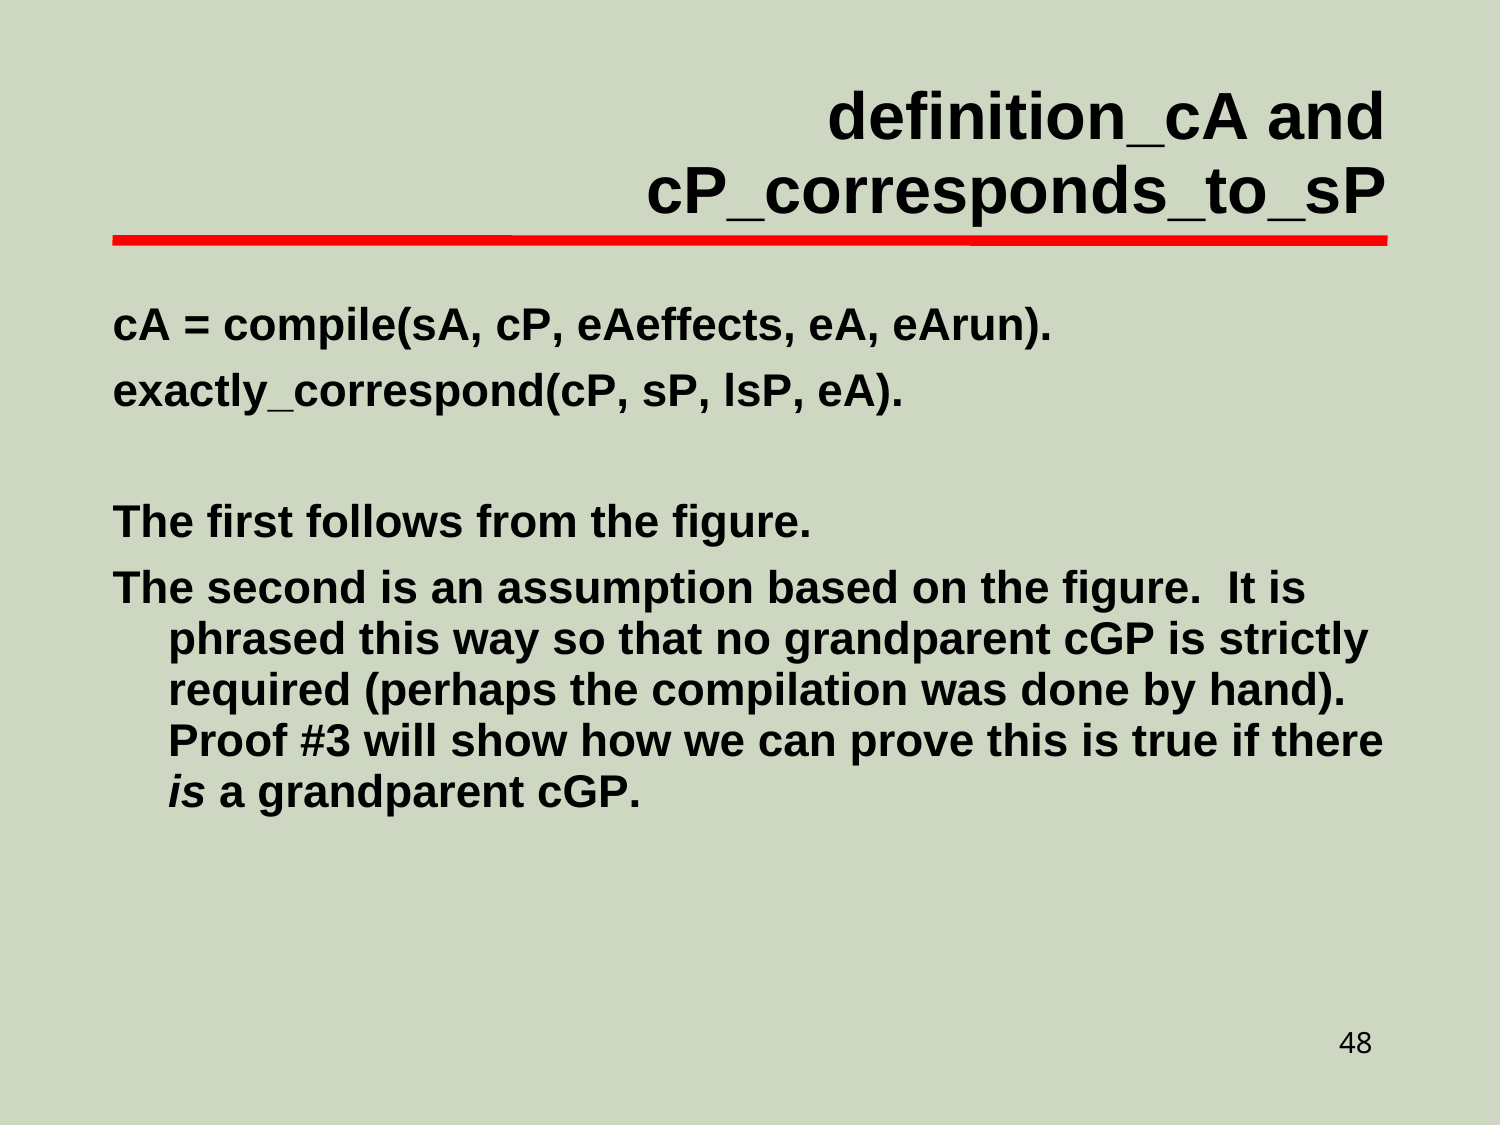

# definition_cA and cP_corresponds_to_sP
cA = compile(sA, cP, eAeffects, eA, eArun).
exactly_correspond(cP, sP, lsP, eA).
The first follows from the figure.
The second is an assumption based on the figure. It is phrased this way so that no grandparent cGP is strictly required (perhaps the compilation was done by hand). Proof #3 will show how we can prove this is true if there is a grandparent cGP.